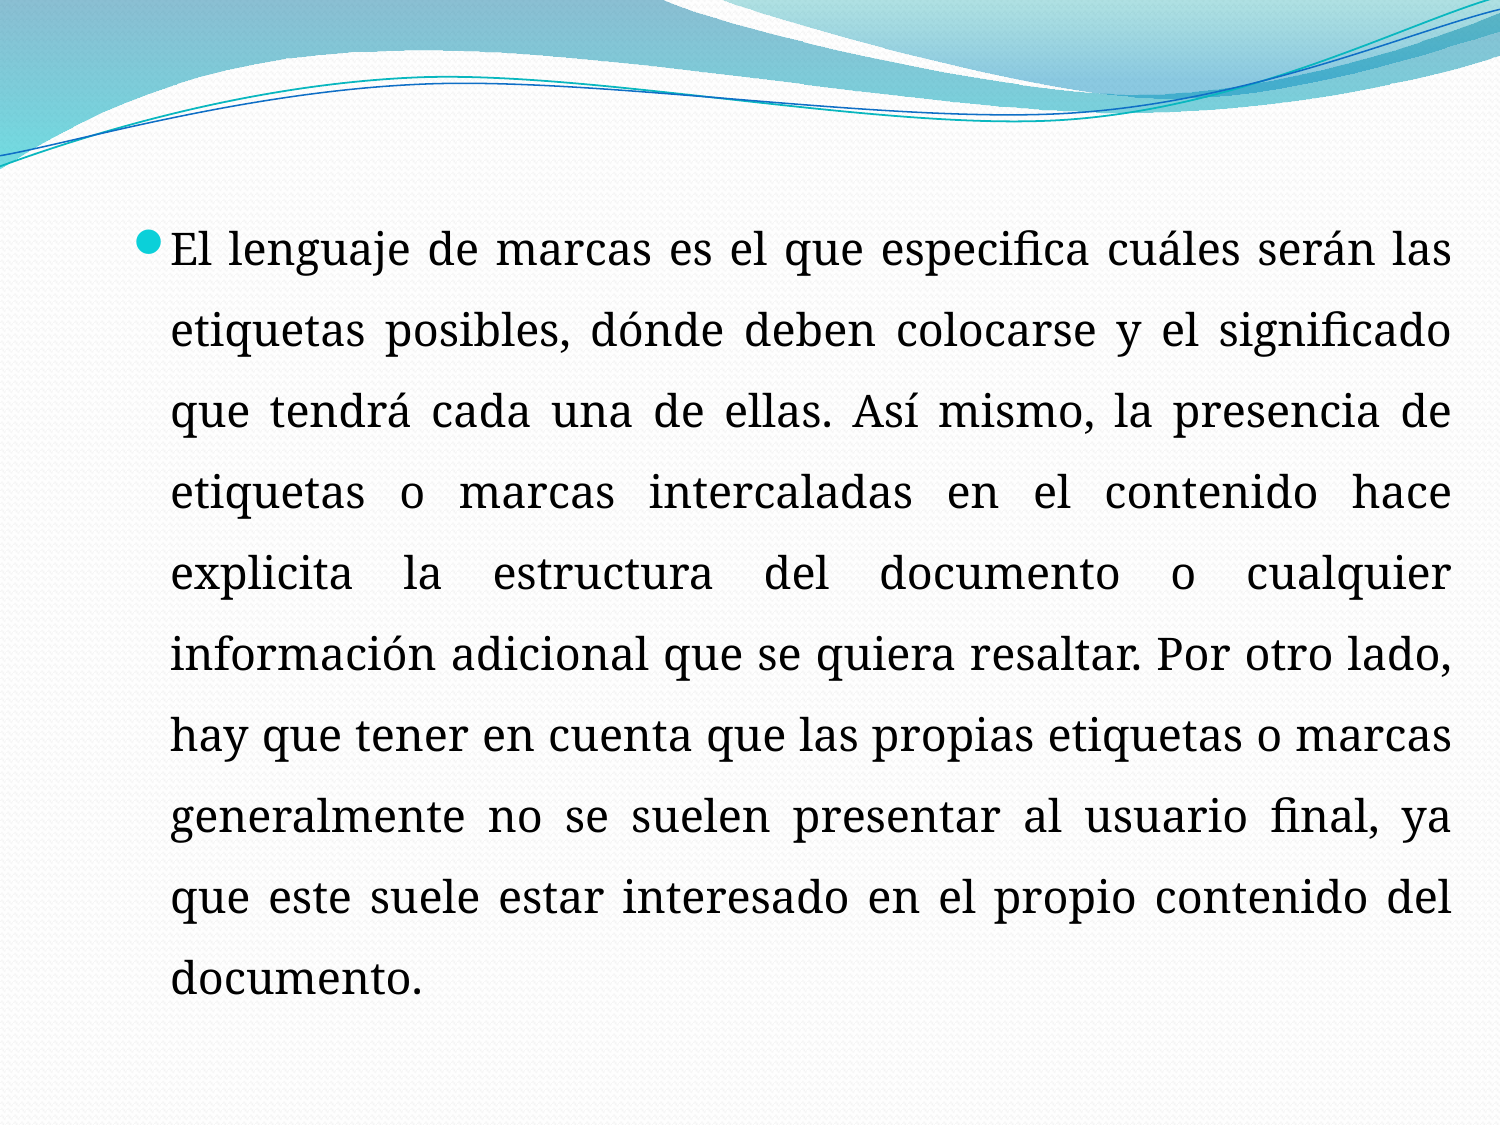

# El lenguaje de marcas es el que especifica cuáles serán las etiquetas posibles, dónde deben colocarse y el significado que tendrá cada una de ellas. Así mismo, la presencia de etiquetas o marcas intercaladas en el contenido hace explicita la estructura del documento o cualquier información adicional que se quiera resaltar. Por otro lado, hay que tener en cuenta que las propias etiquetas o marcas generalmente no se suelen presentar al usuario final, ya que este suele estar interesado en el propio contenido del documento.